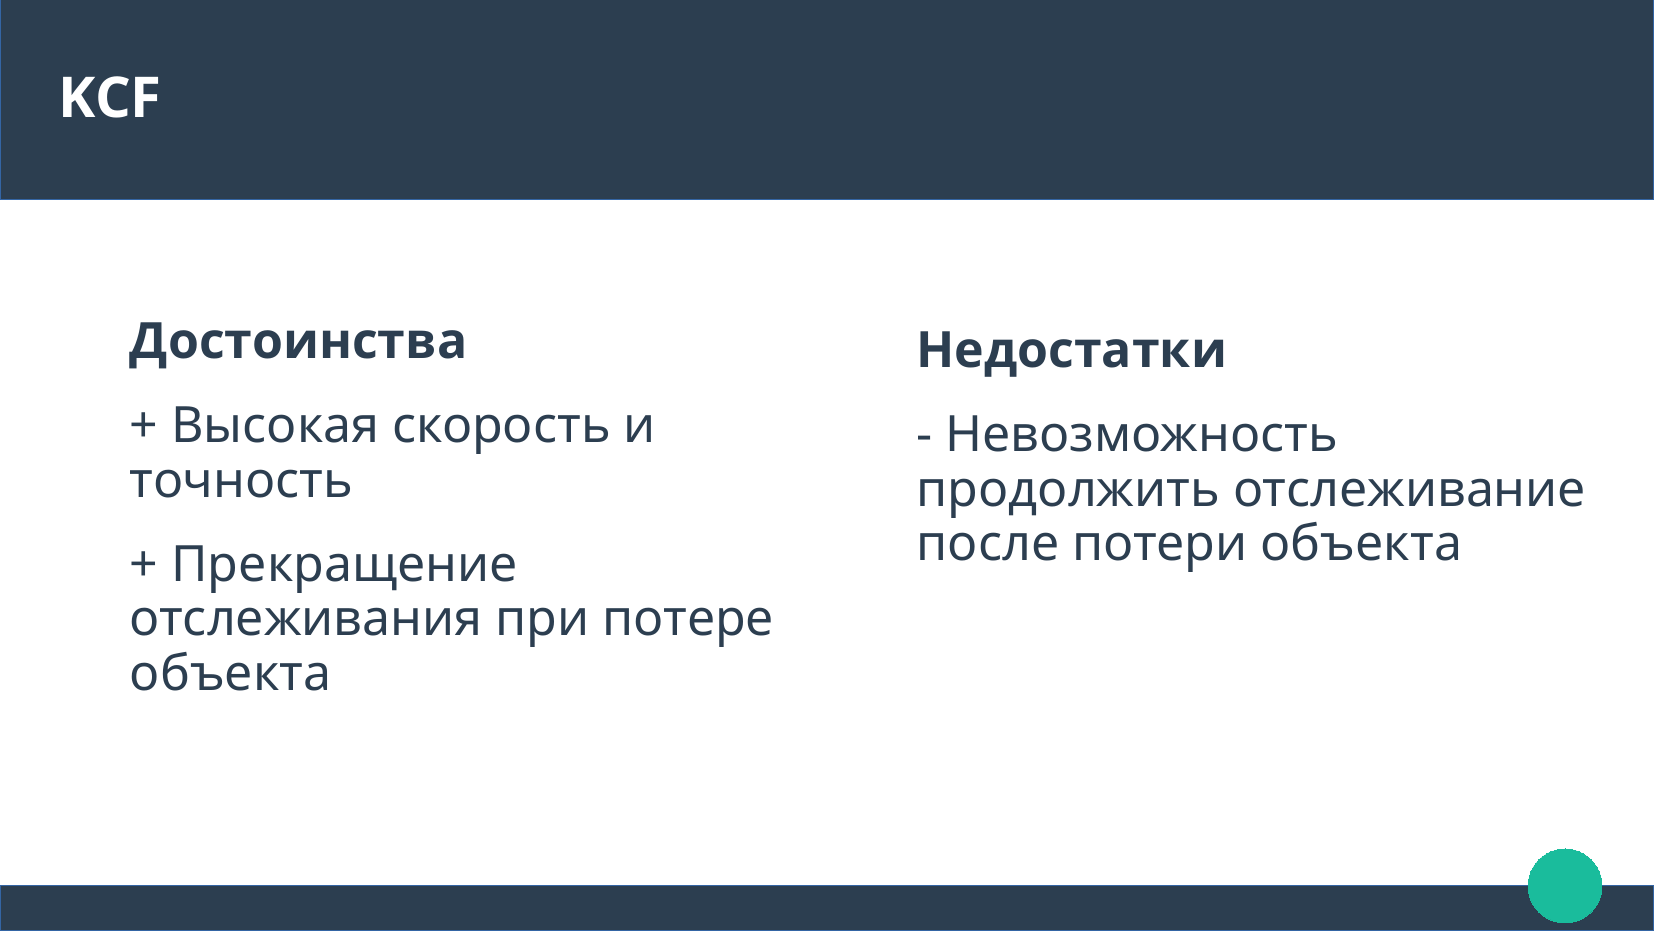

# KCF
Достоинства
+ Высокая скорость и точность
+ Прекращение отслеживания при потере объекта
Недостатки
- Невозможность продолжить отслеживание после потери объекта